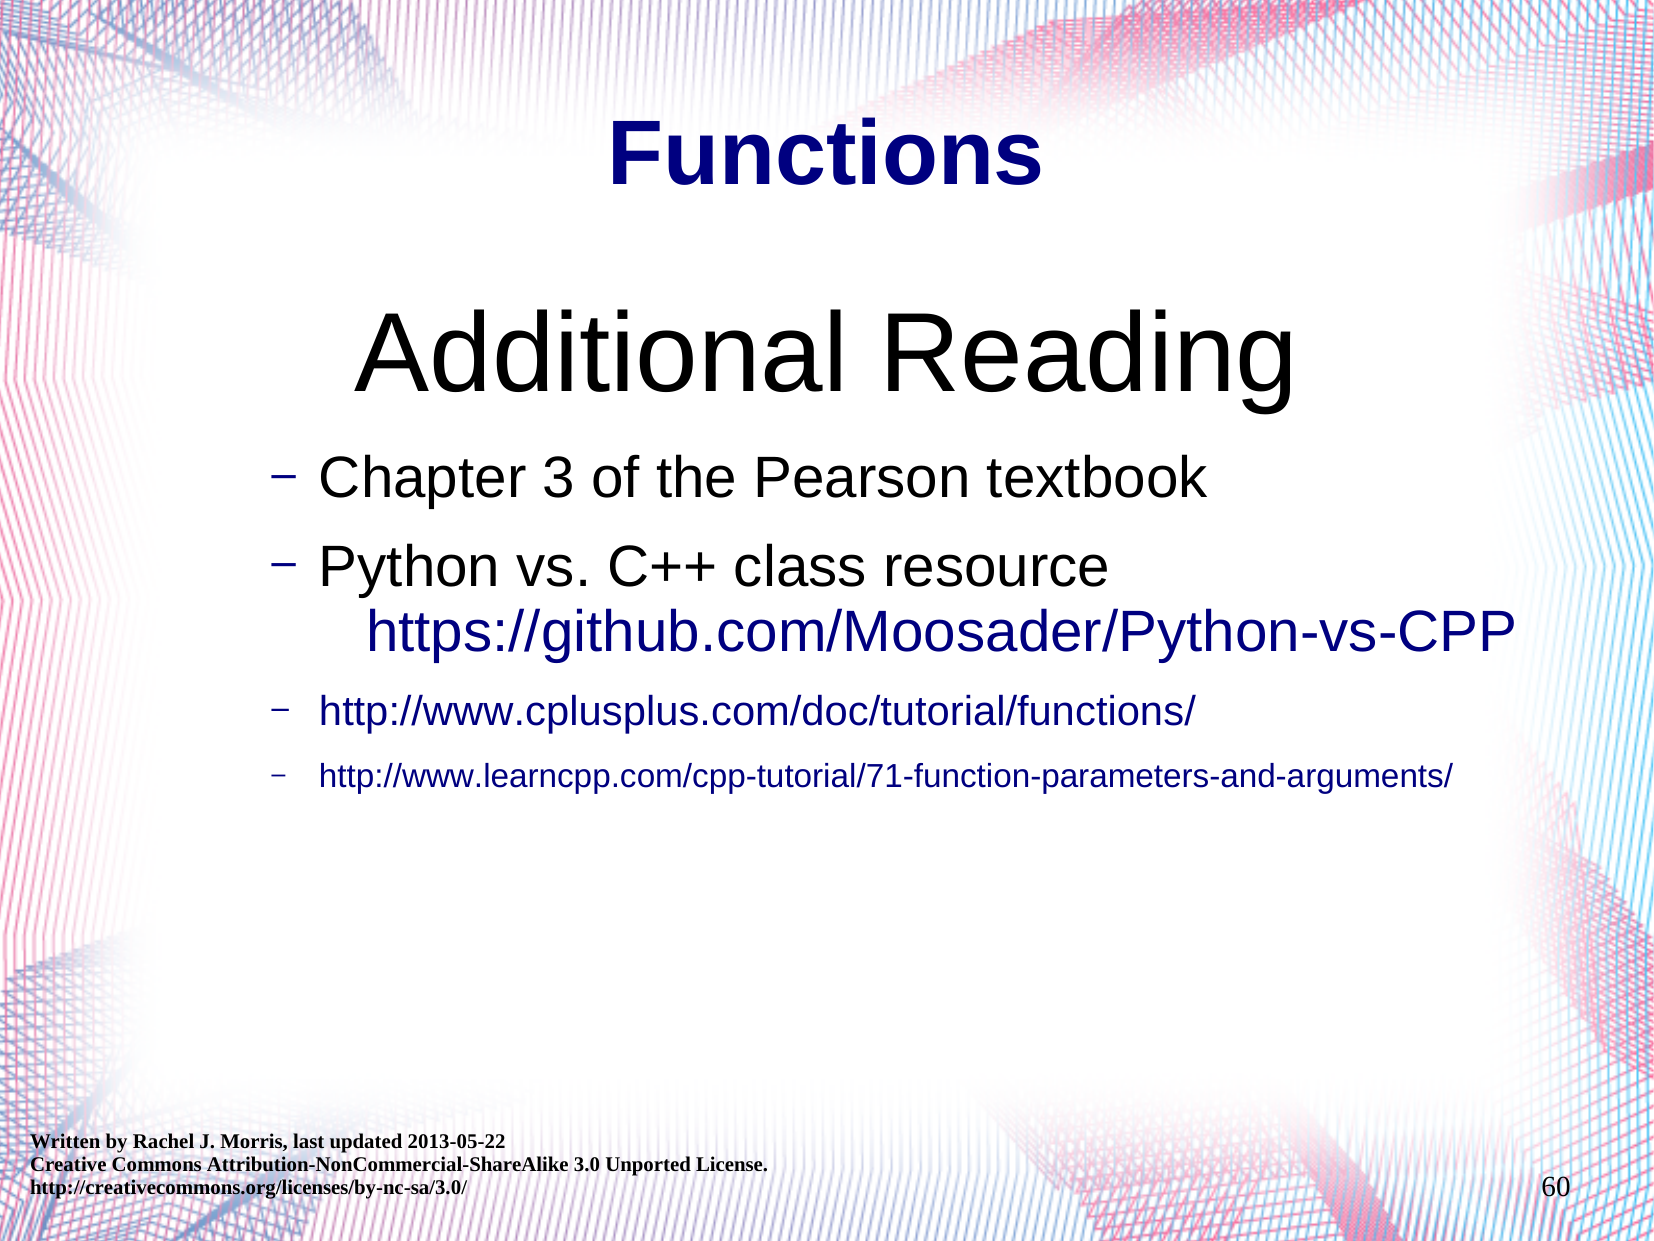

# Functions
Additional Reading
Chapter 3 of the Pearson textbook
Python vs. C++ class resource
https://github.com/Moosader/Python-vs-CPP
http://www.cplusplus.com/doc/tutorial/functions/
http://www.learncpp.com/cpp-tutorial/71-function-parameters-and-arguments/
60